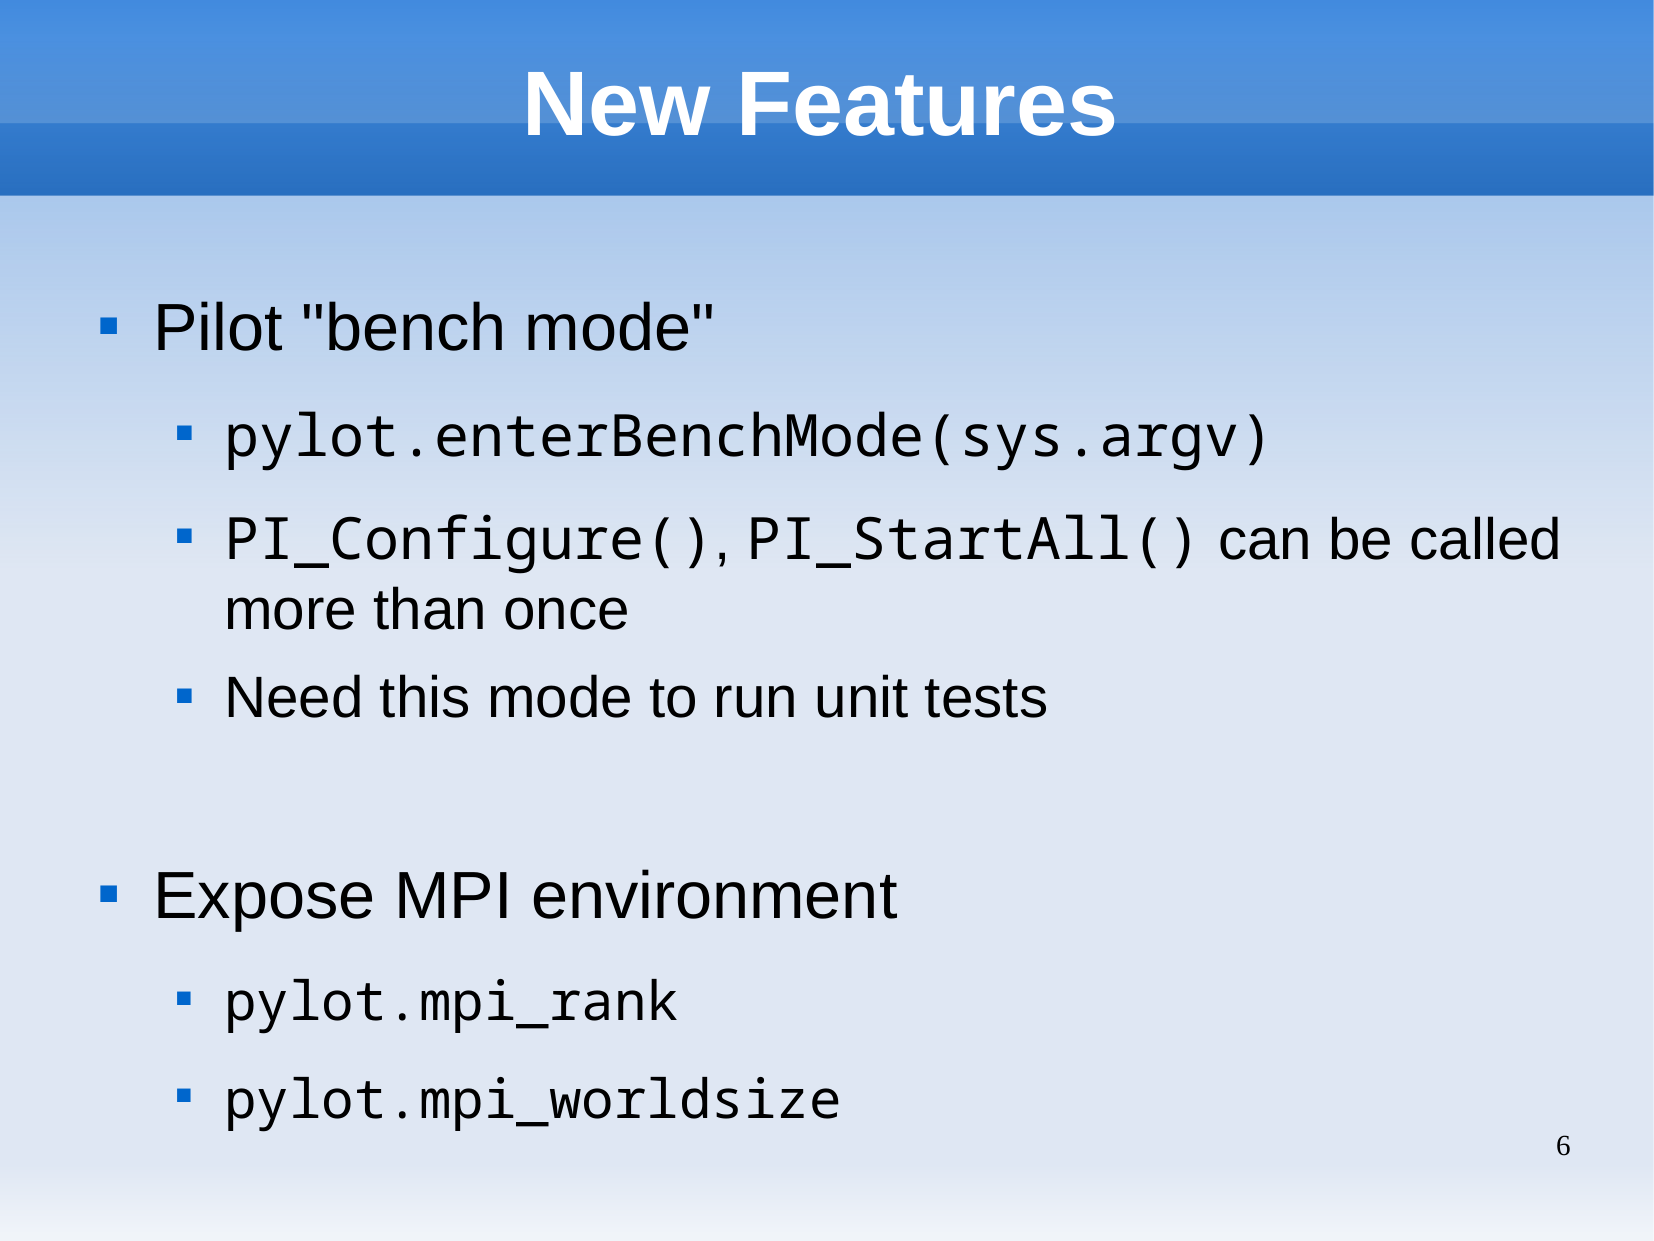

# New Features
Pilot "bench mode"
pylot.enterBenchMode(sys.argv)
PI_Configure(), PI_StartAll() can be called more than once
Need this mode to run unit tests
Expose MPI environment
pylot.mpi_rank
pylot.mpi_worldsize
6